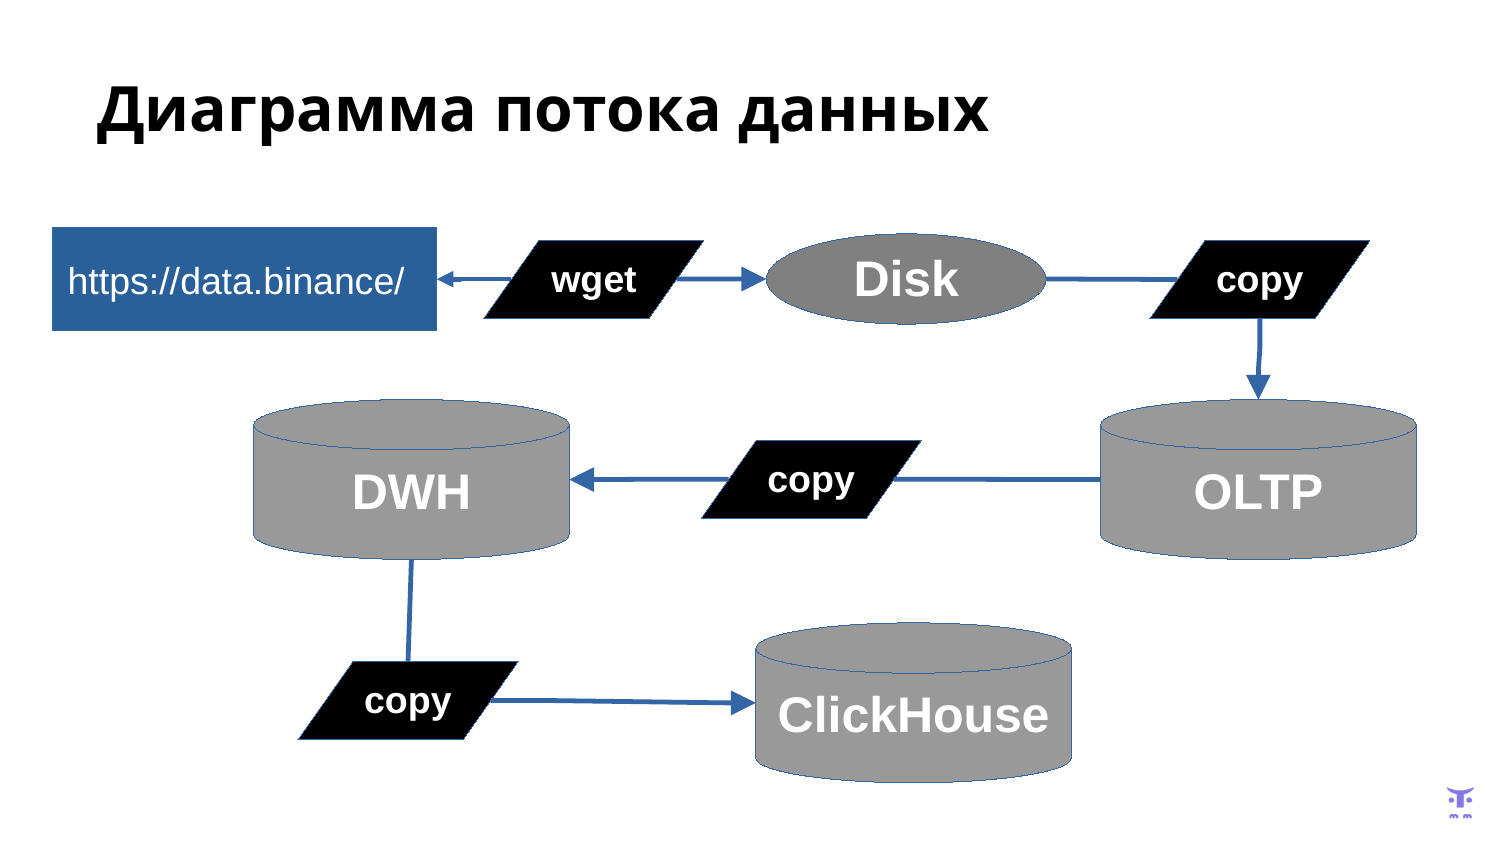

# Диаграмма потока данных
https://data.binance/
Disk
wget
copy
DWH
OLTP
copy
ClickHouse
copy